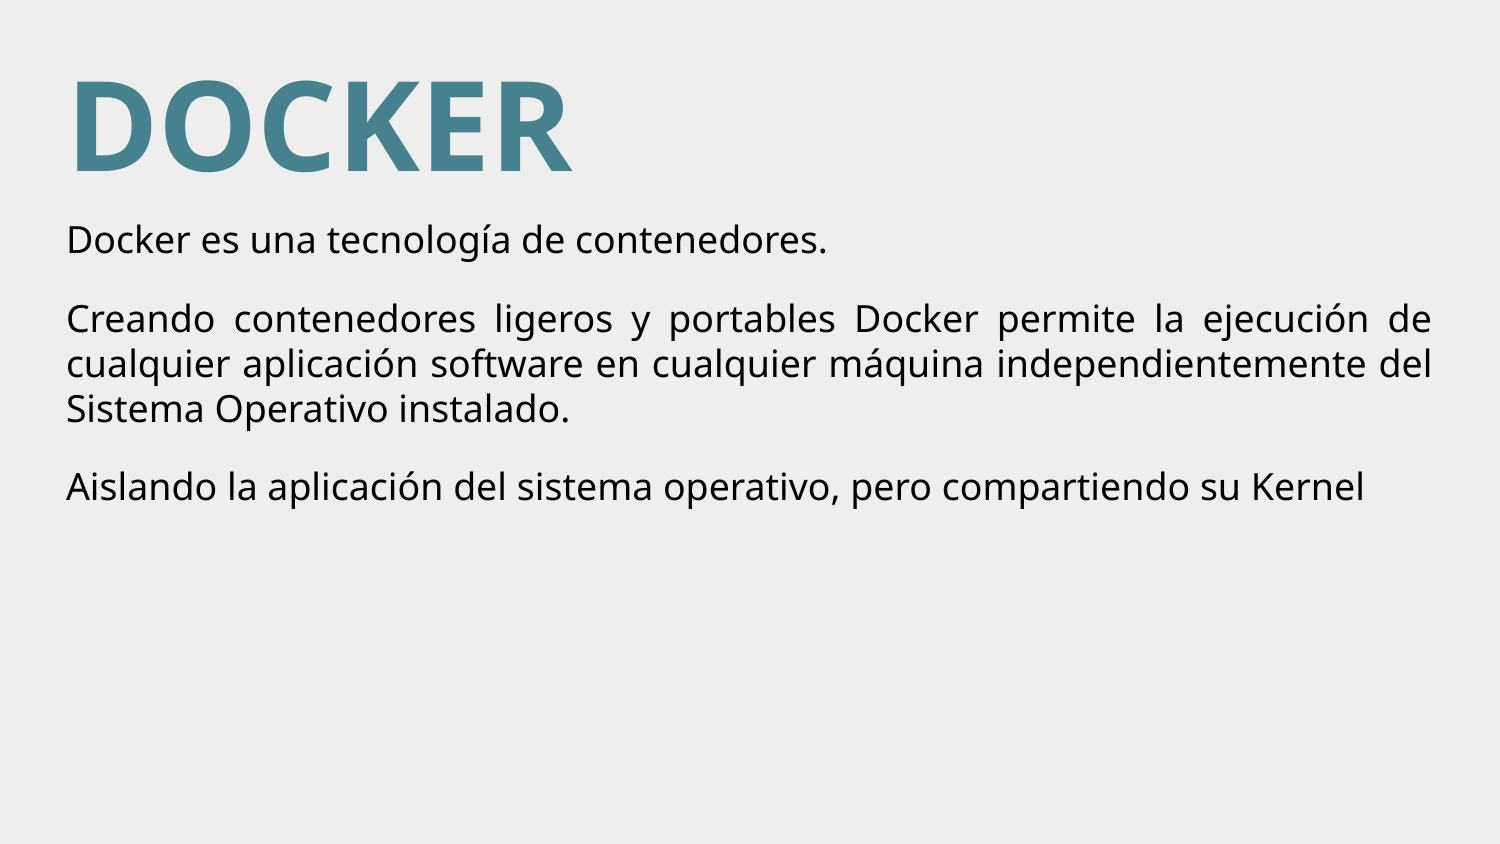

# DOCKER
Docker es una tecnología de contenedores.
Creando contenedores ligeros y portables Docker permite la ejecución de cualquier aplicación software en cualquier máquina independientemente del Sistema Operativo instalado.
Aislando la aplicación del sistema operativo, pero compartiendo su Kernel